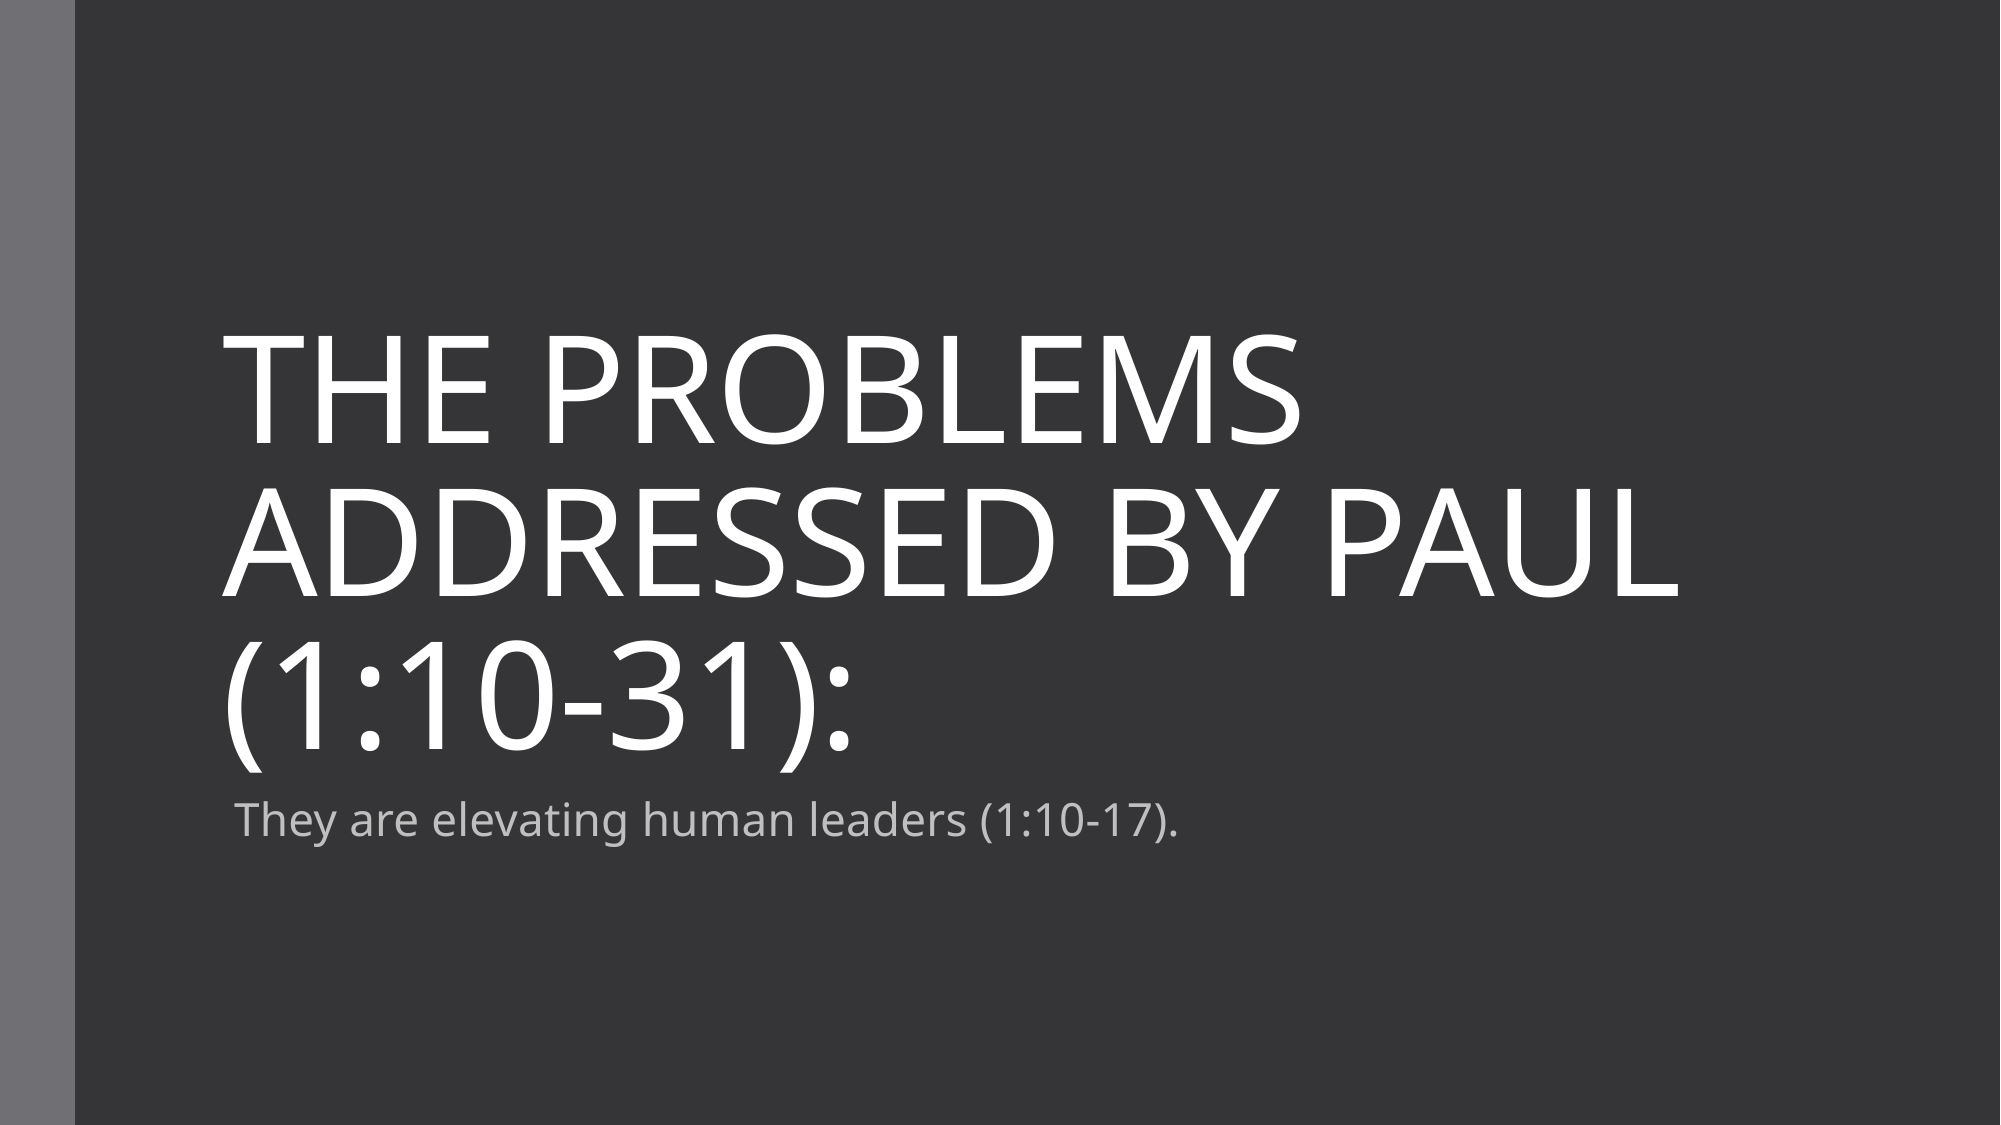

# THE PROBLEMS ADDRESSED BY PAUL (1:10-31):
 They are elevating human leaders (1:10-17).